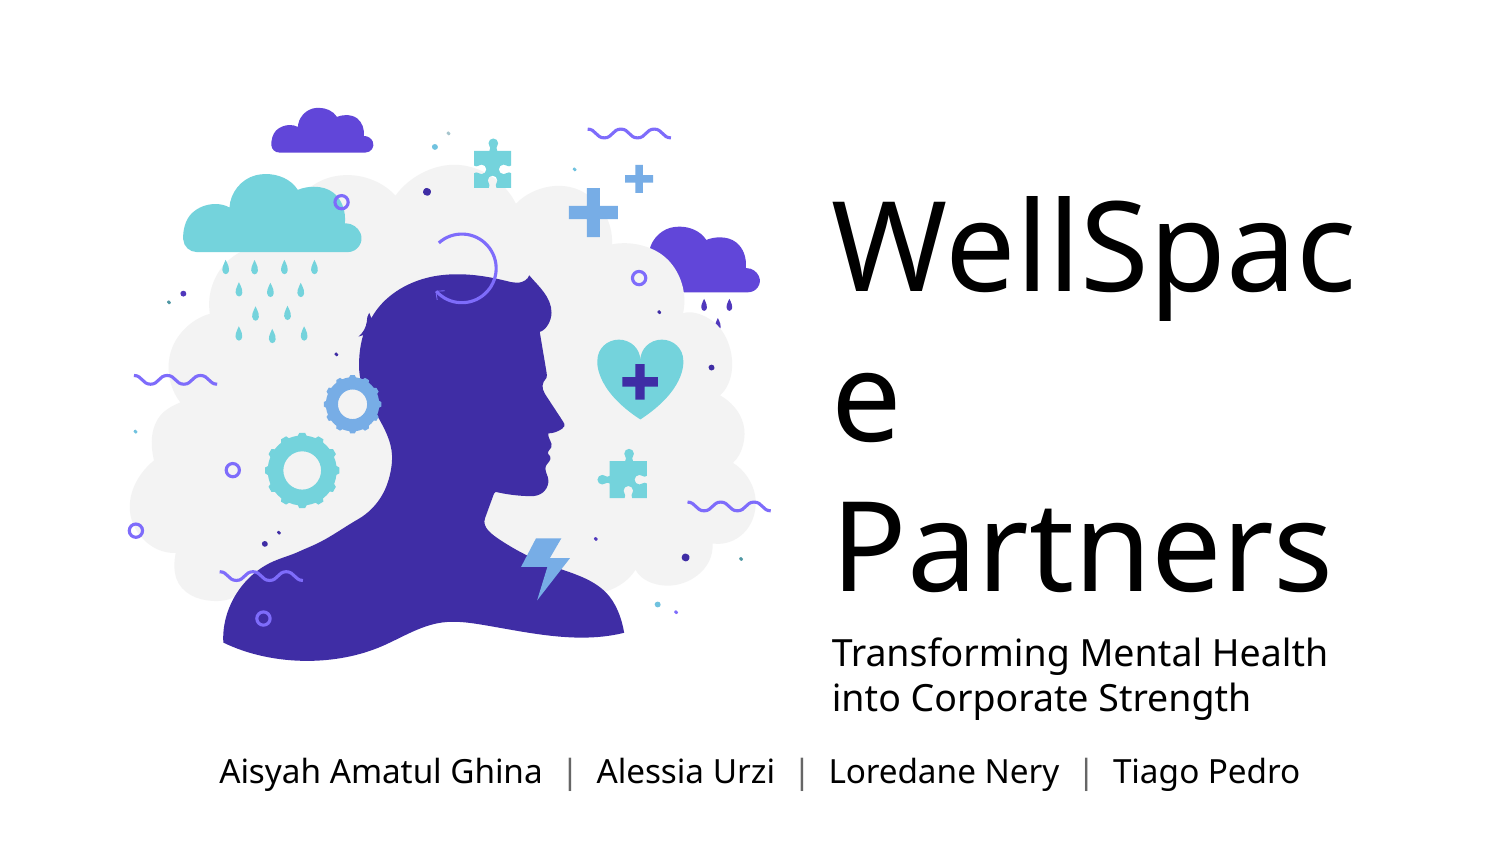

WellSpace
Partners
Transforming Mental Health into Corporate Strength
Aisyah Amatul Ghina | Alessia Urzi | Loredane Nery | Tiago Pedro